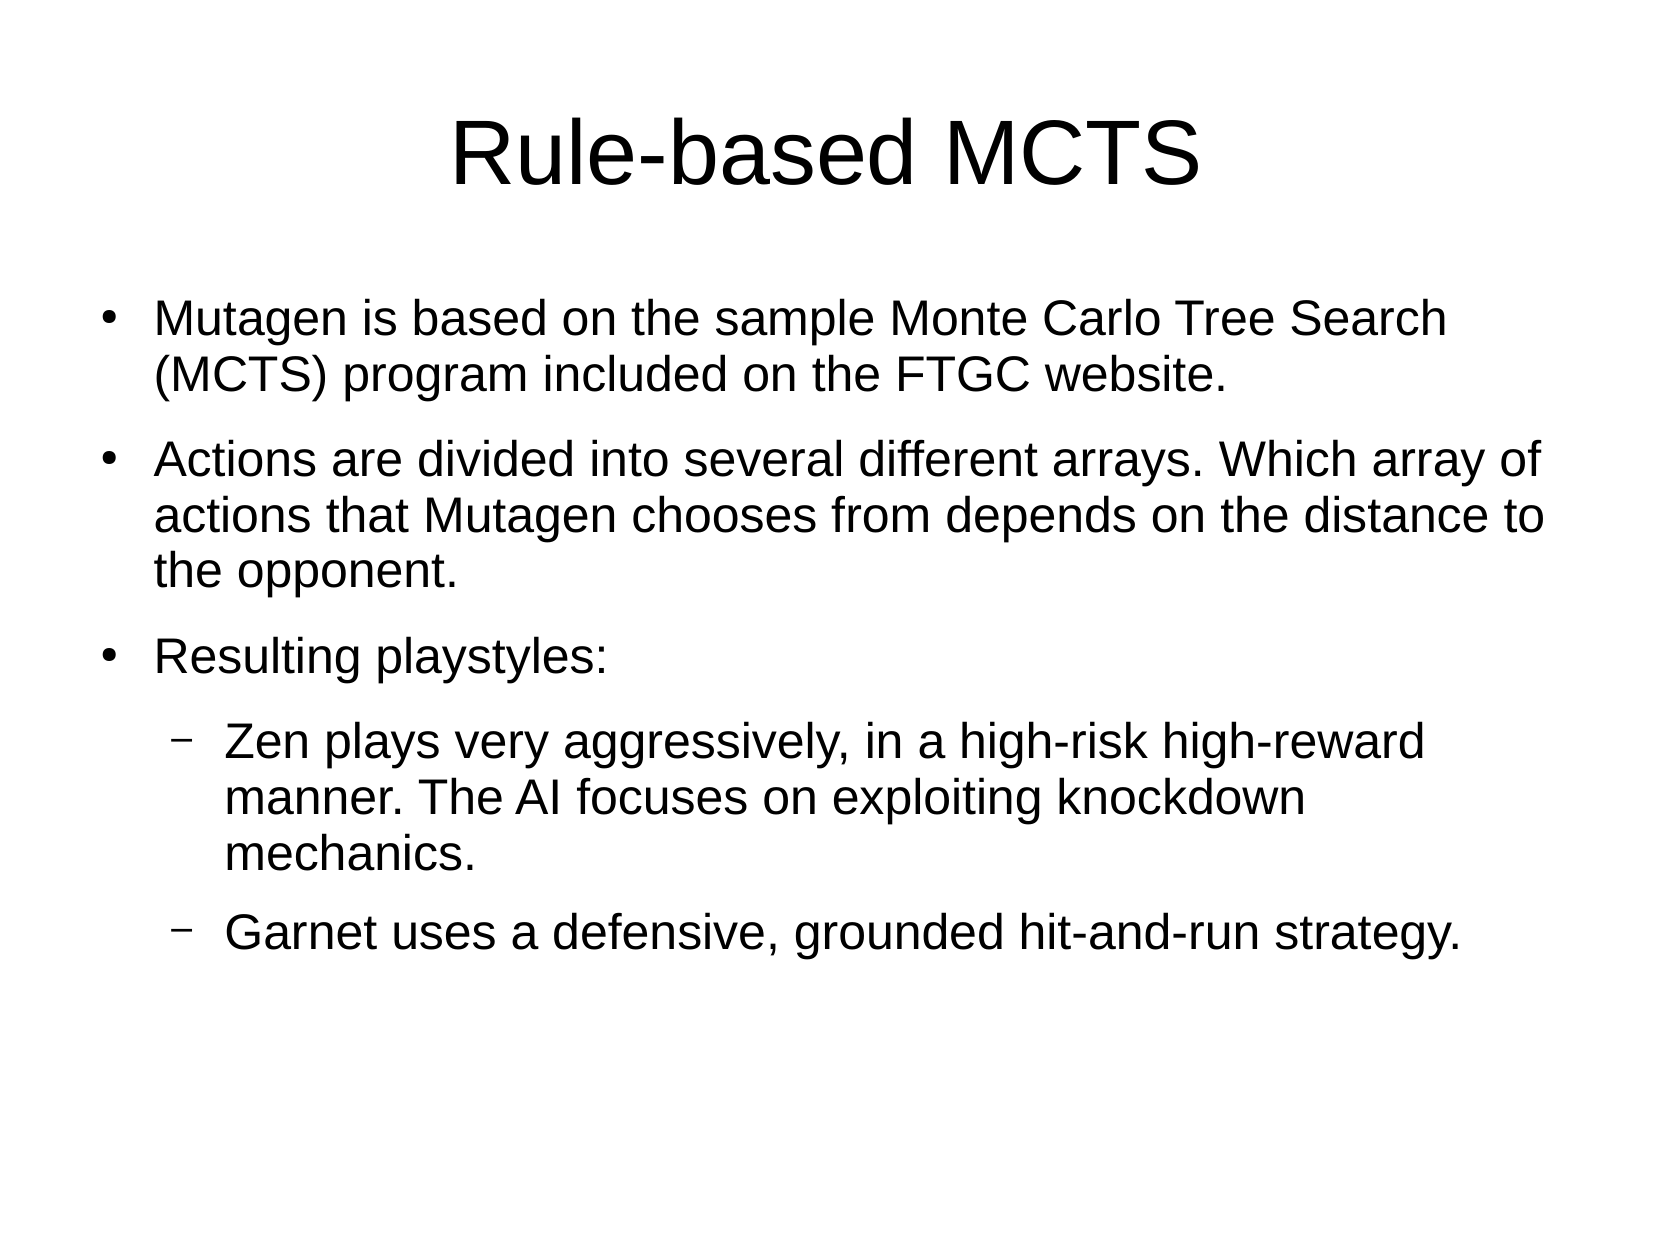

# Rule-based MCTS
Mutagen is based on the sample Monte Carlo Tree Search (MCTS) program included on the FTGC website.
Actions are divided into several different arrays. Which array of actions that Mutagen chooses from depends on the distance to the opponent.
Resulting playstyles:
Zen plays very aggressively, in a high-risk high-reward manner. The AI focuses on exploiting knockdown mechanics.
Garnet uses a defensive, grounded hit-and-run strategy.